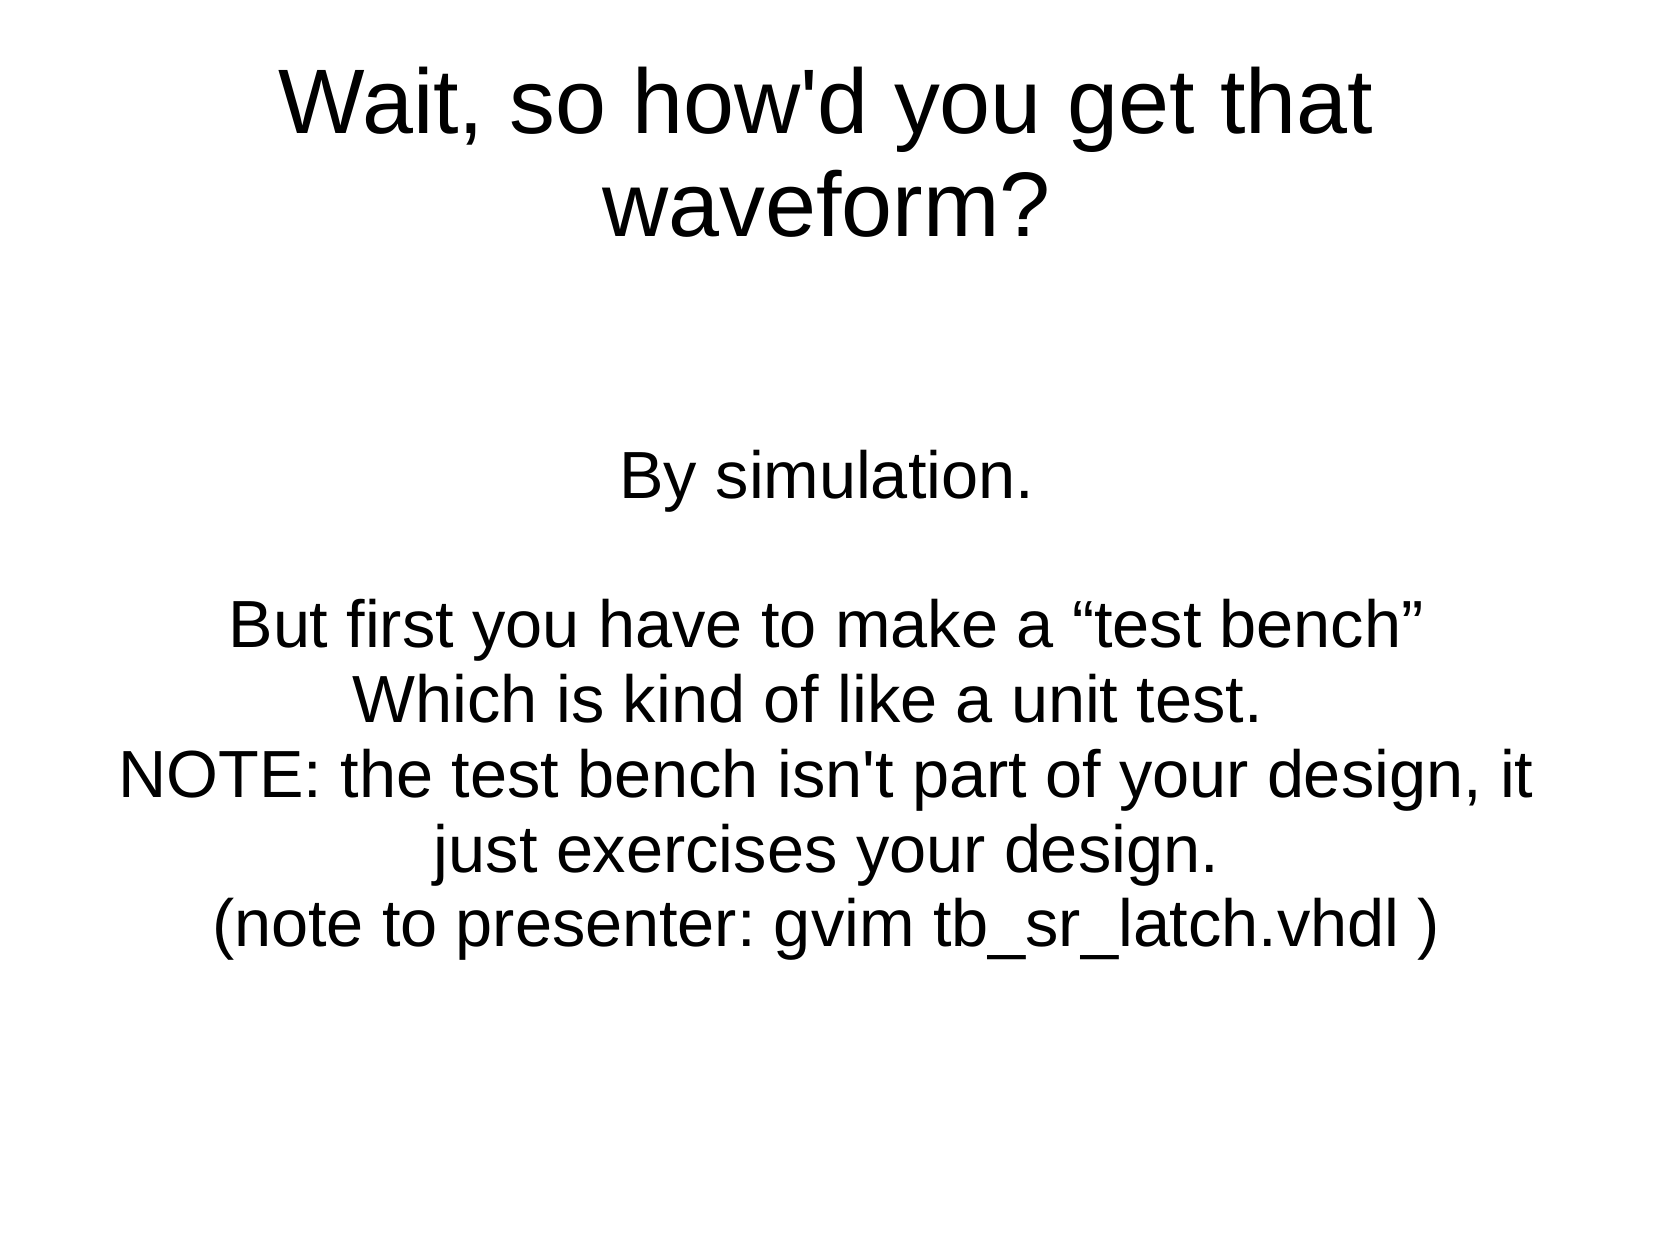

# Wait, so how'd you get that waveform?
By simulation.
But first you have to make a “test bench”
Which is kind of like a unit test.
NOTE: the test bench isn't part of your design, it just exercises your design.
(note to presenter: gvim tb_sr_latch.vhdl )